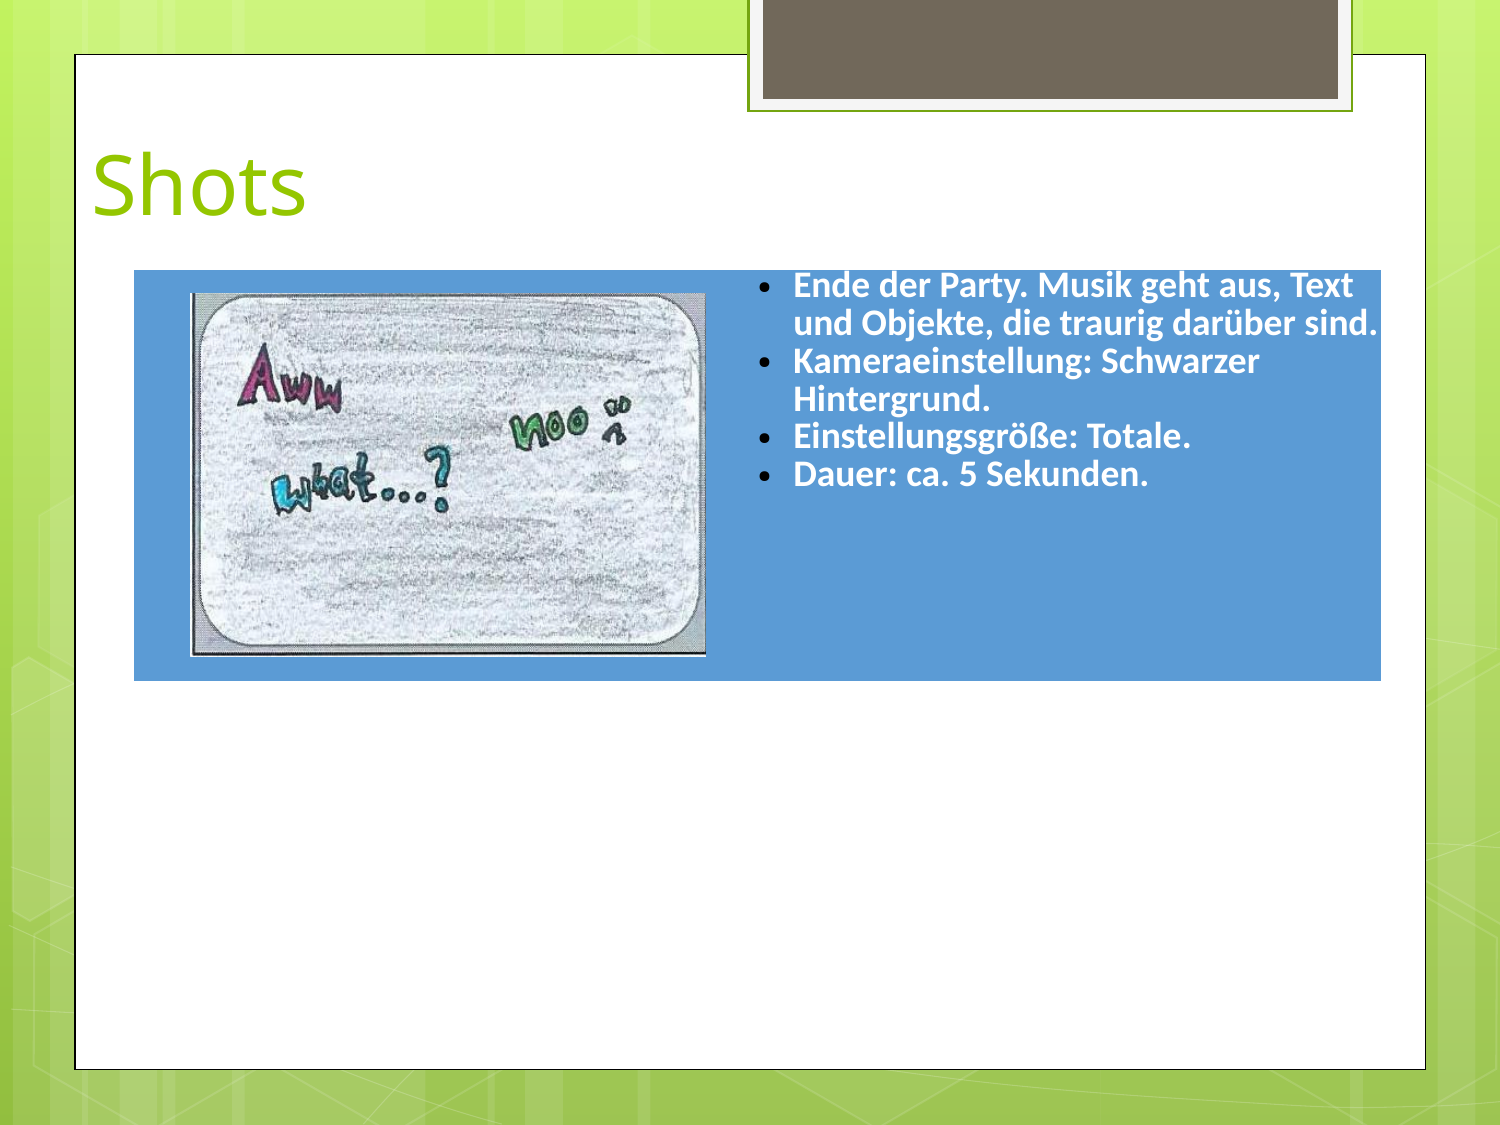

# Shots
| | Ende der Party. Musik geht aus, Text und Objekte, die traurig darüber sind. Kameraeinstellung: Schwarzer Hintergrund. Einstellungsgröße: Totale. Dauer: ca. 5 Sekunden. |
| --- | --- |